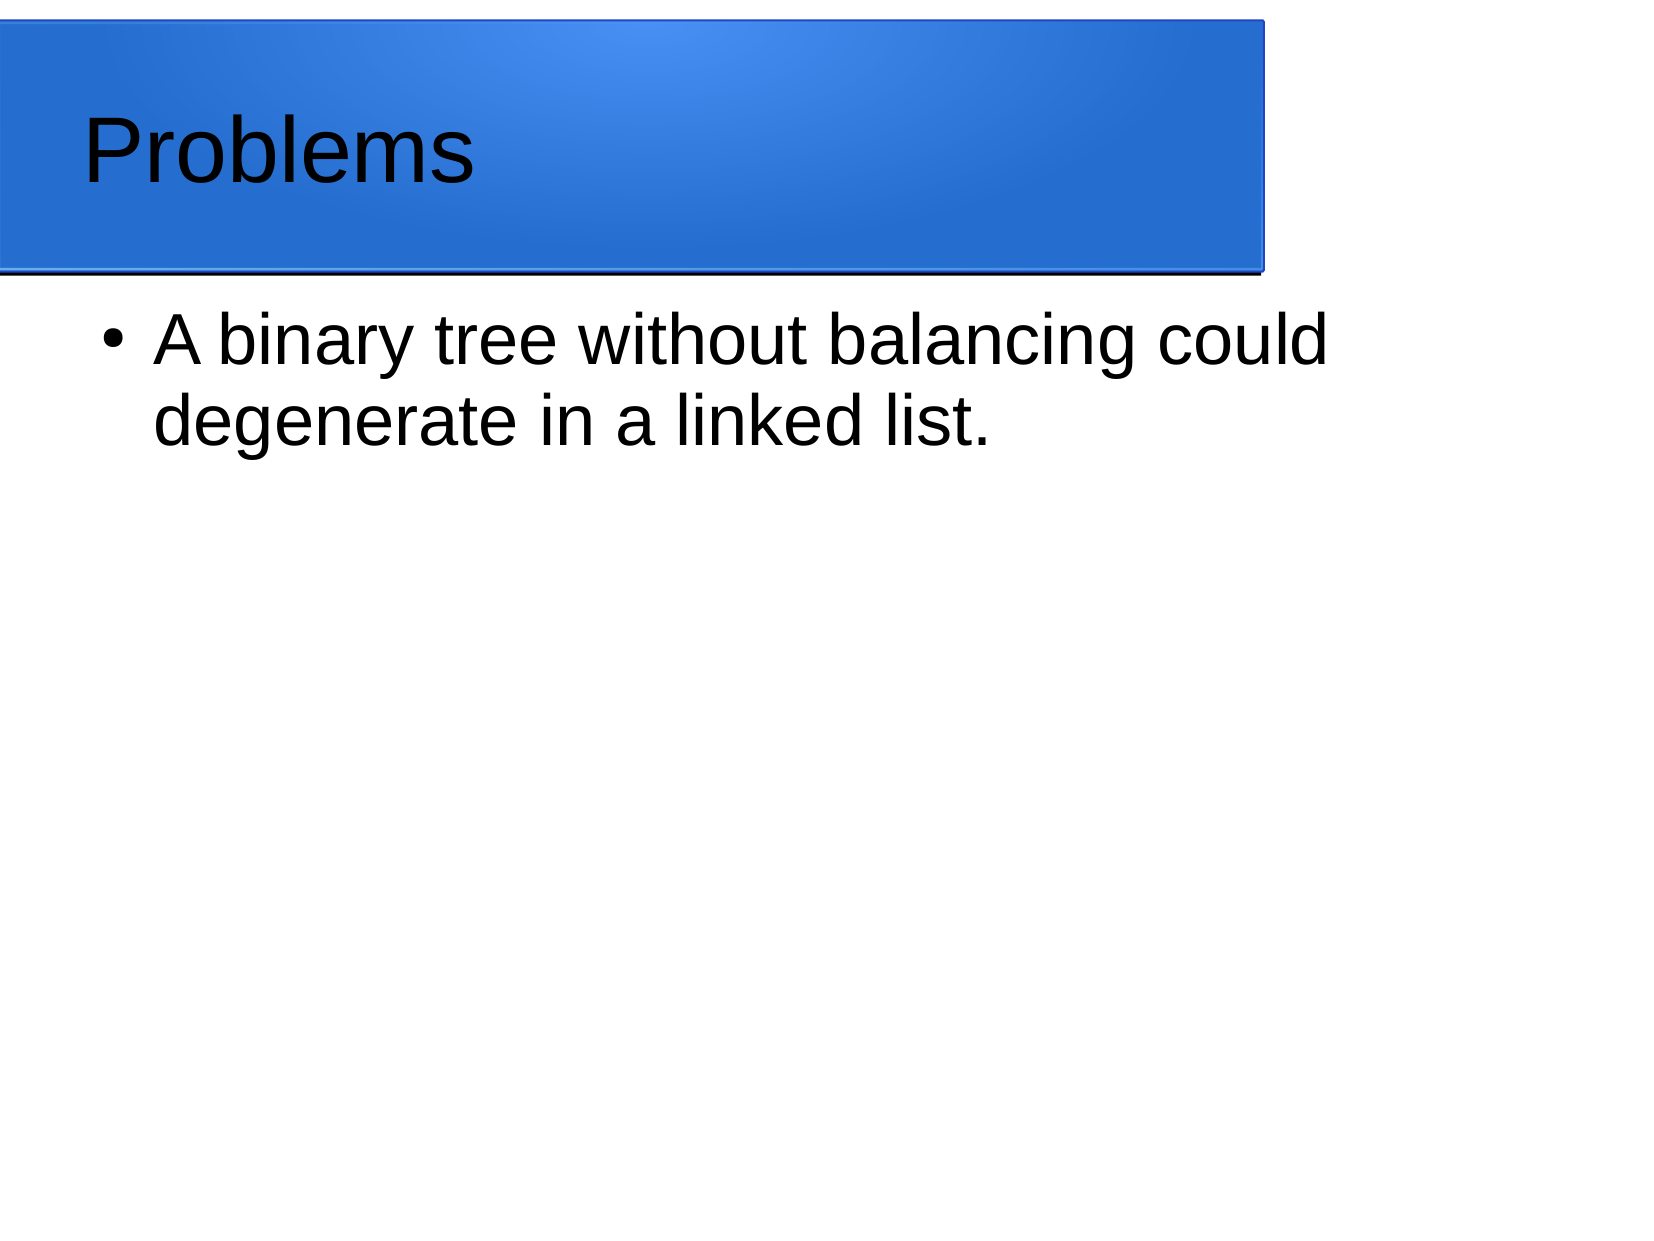

# Problems
A binary tree without balancing could degenerate in a linked list.